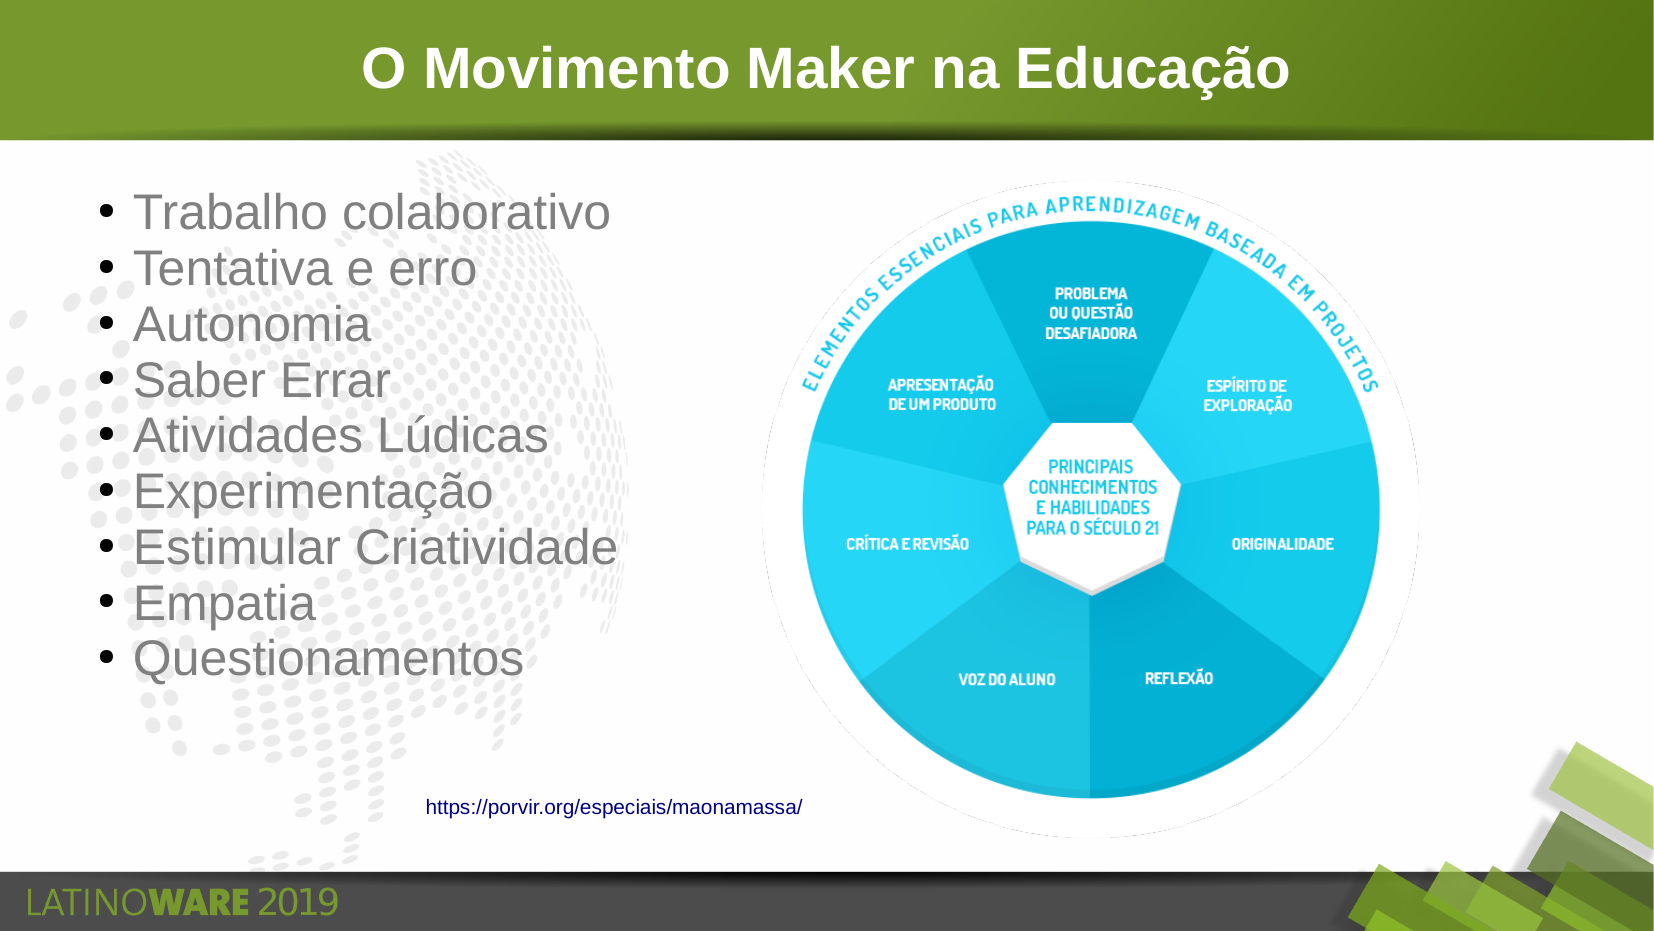

O Movimento Maker na Educação
Trabalho colaborativo
Tentativa e erro
Autonomia
Saber Errar
Atividades Lúdicas
Experimentação
Estimular Criatividade
Empatia
Questionamentos
https://porvir.org/especiais/maonamassa/